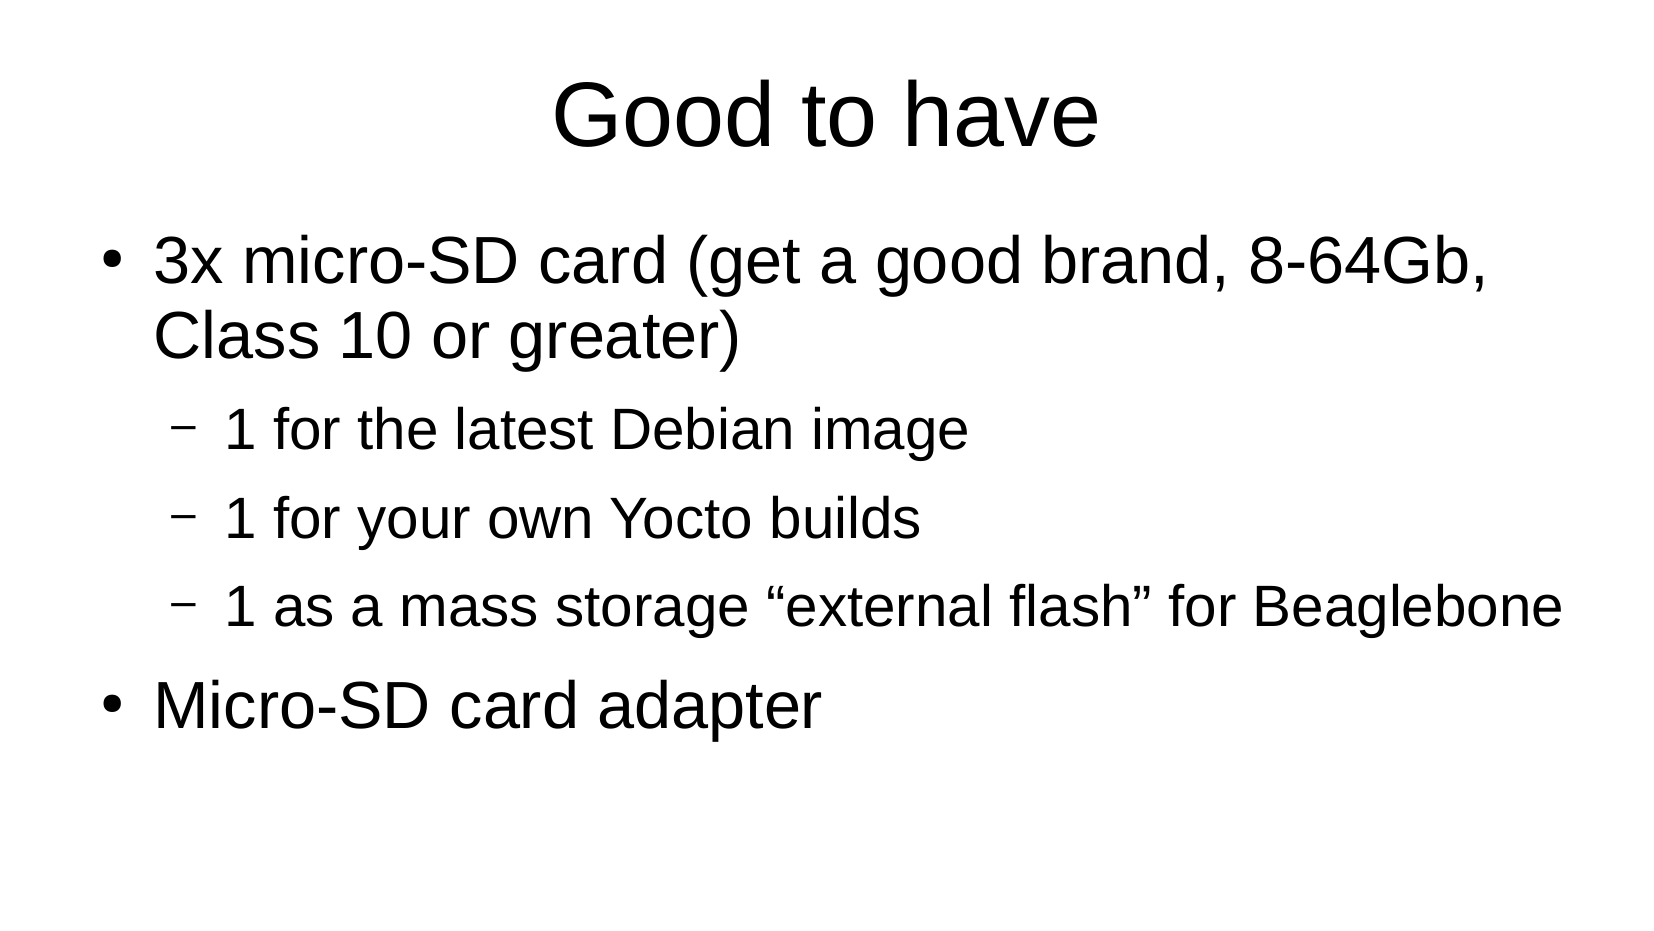

# Good to have
3x micro-SD card (get a good brand, 8-64Gb, Class 10 or greater)
1 for the latest Debian image
1 for your own Yocto builds
1 as a mass storage “external flash” for Beaglebone
Micro-SD card adapter